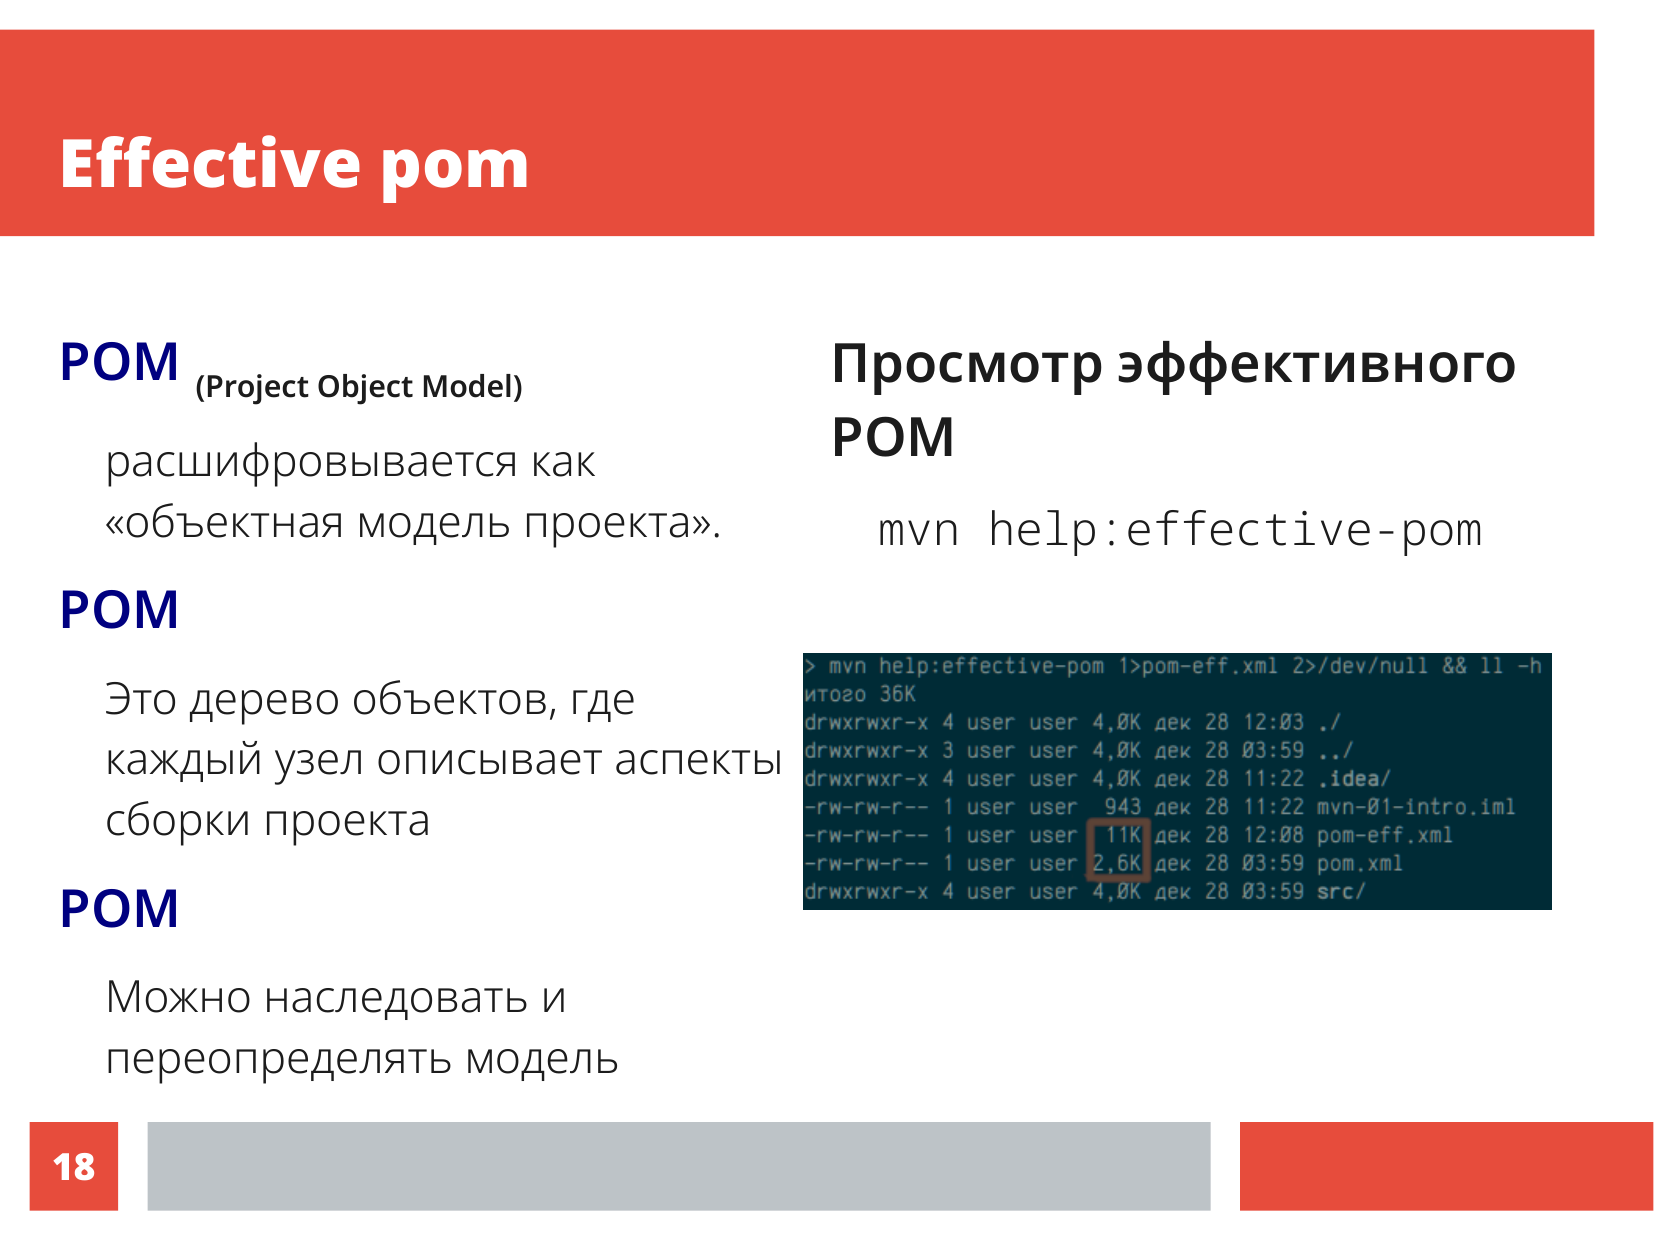

# Effective pom
POM (Project Object Model)
расшифровывается как «объектная модель проекта».
POM
Это дерево объектов, где каждый узел описывает аспекты сборки проекта
POM
Можно наследовать и переопределять модель
Просмотр эффективного POM
mvn help:effective-pom
18